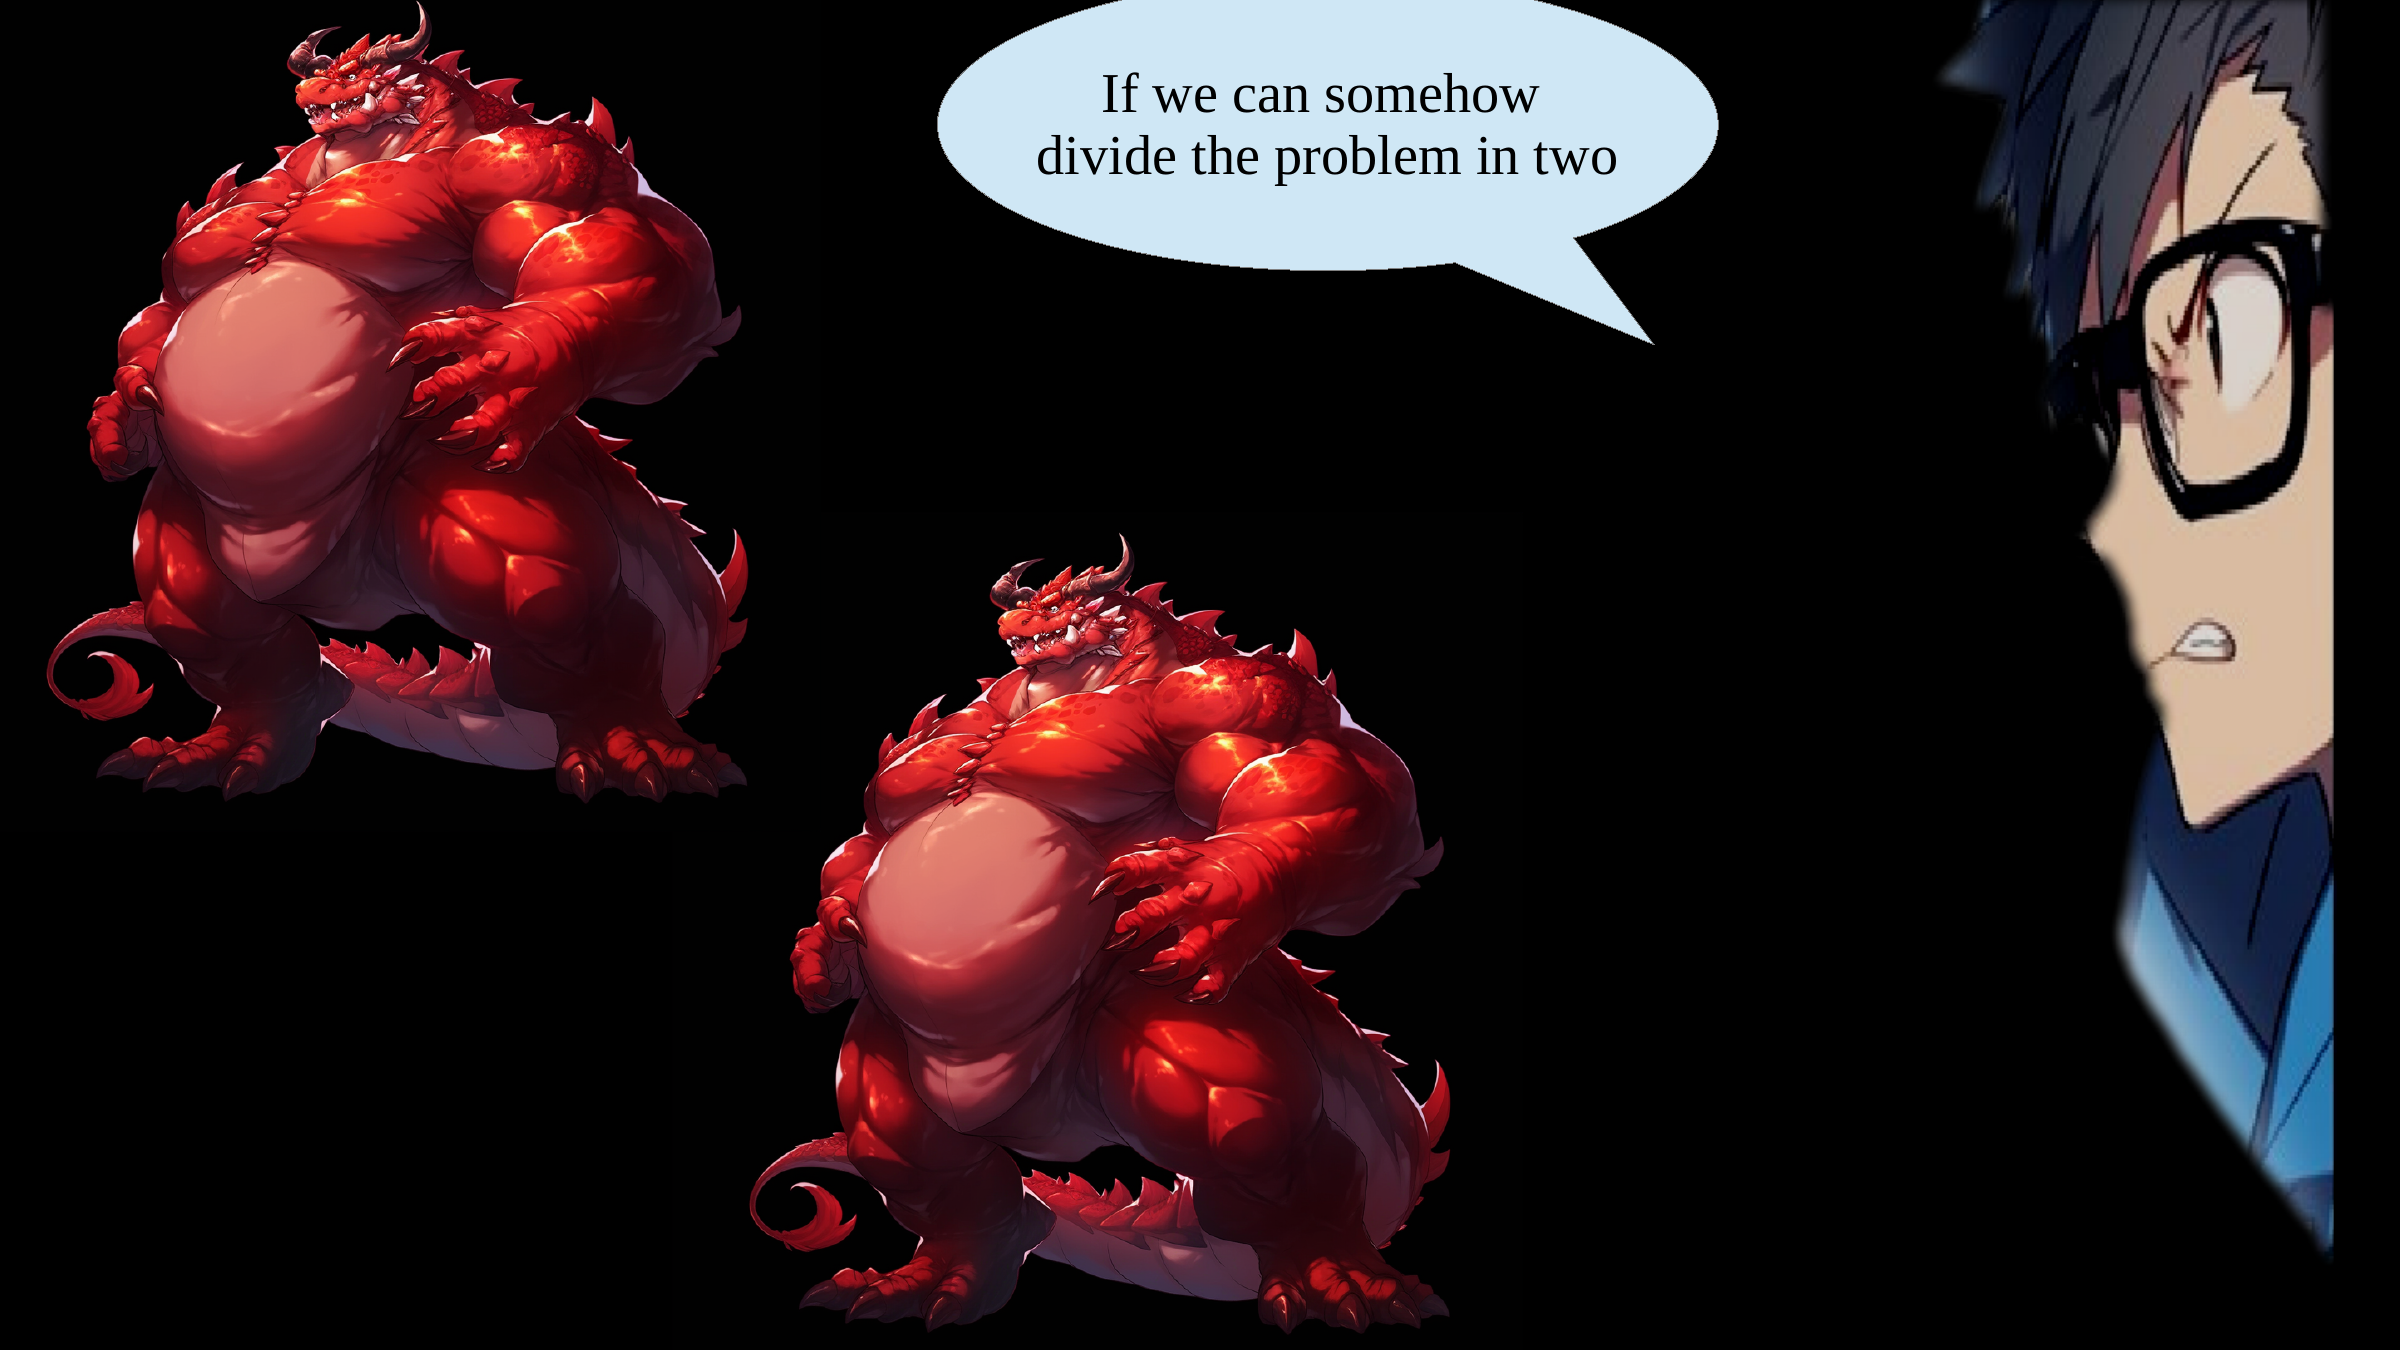

If we can somehow
divide the problem in two